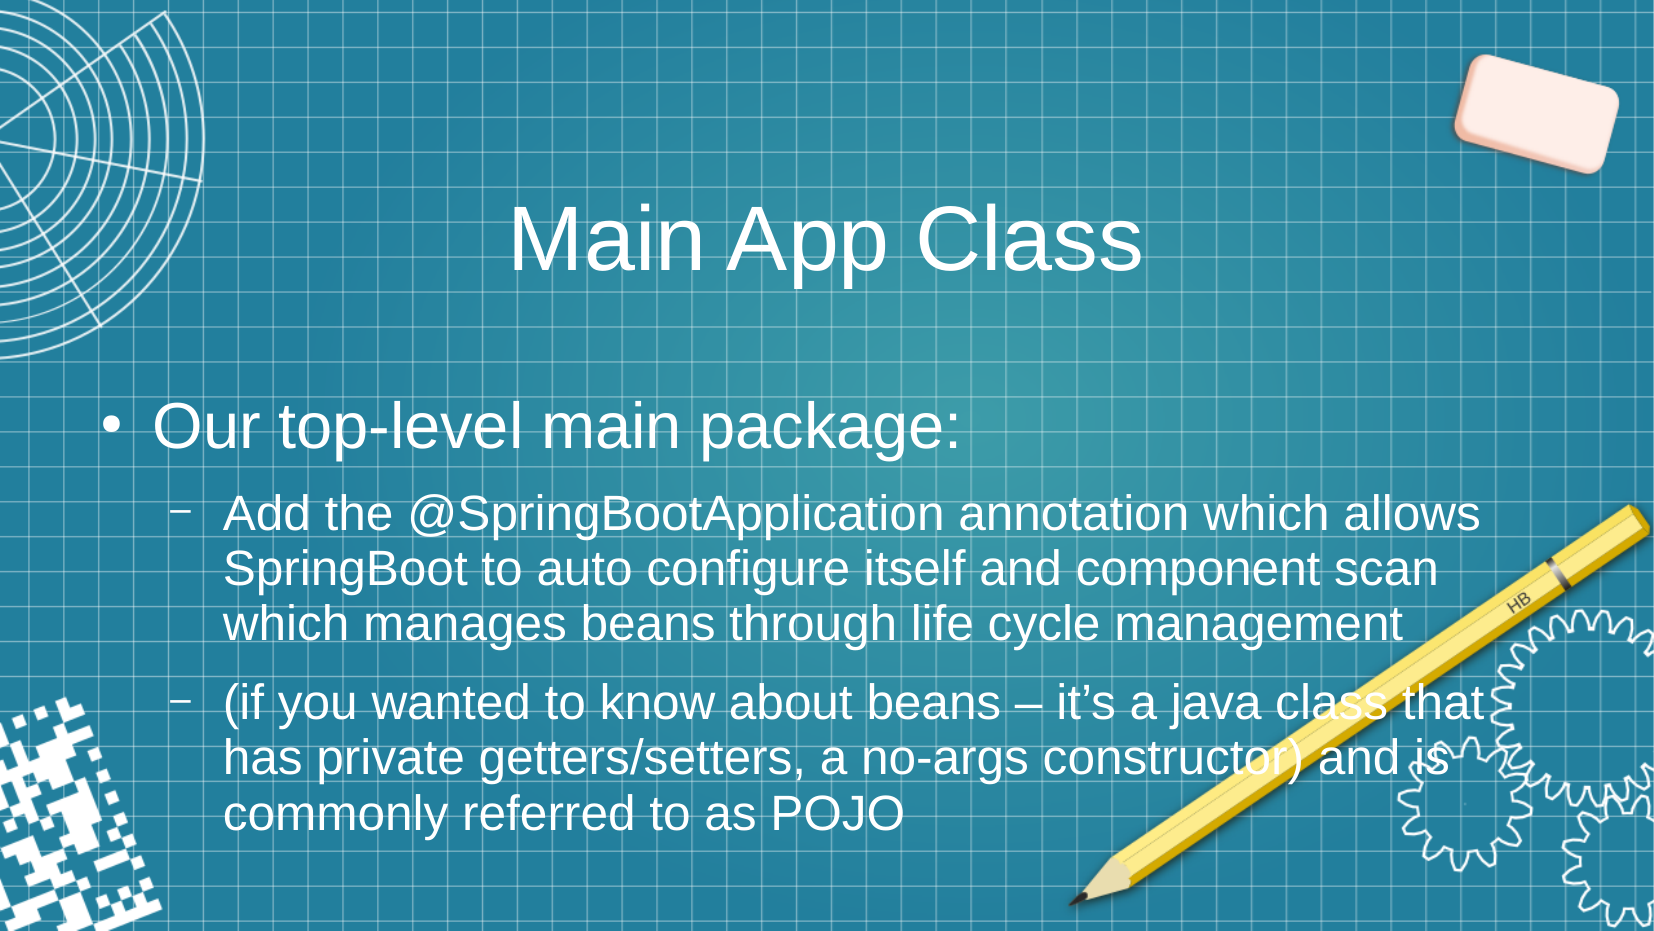

# Main App Class
Our top-level main package:
Add the @SpringBootApplication annotation which allows SpringBoot to auto configure itself and component scan which manages beans through life cycle management
(if you wanted to know about beans – it’s a java class that has private getters/setters, a no-args constructor) and is commonly referred to as POJO